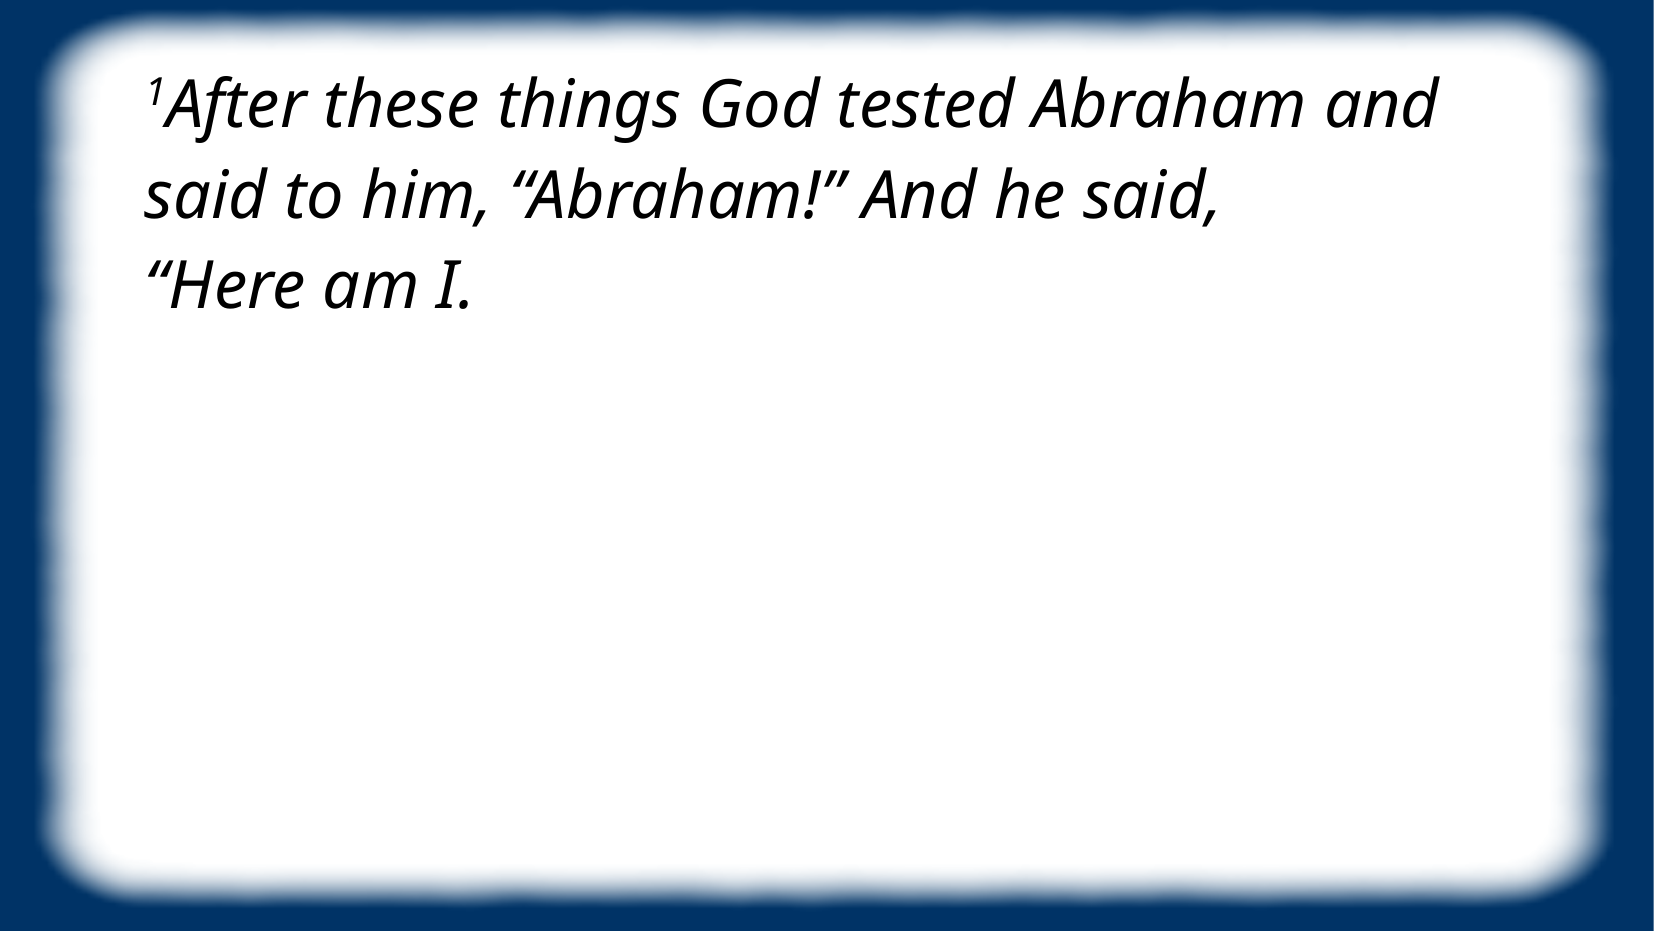

1After these things God tested Abraham and said to him, “Abraham!” And he said,
“Here am I.